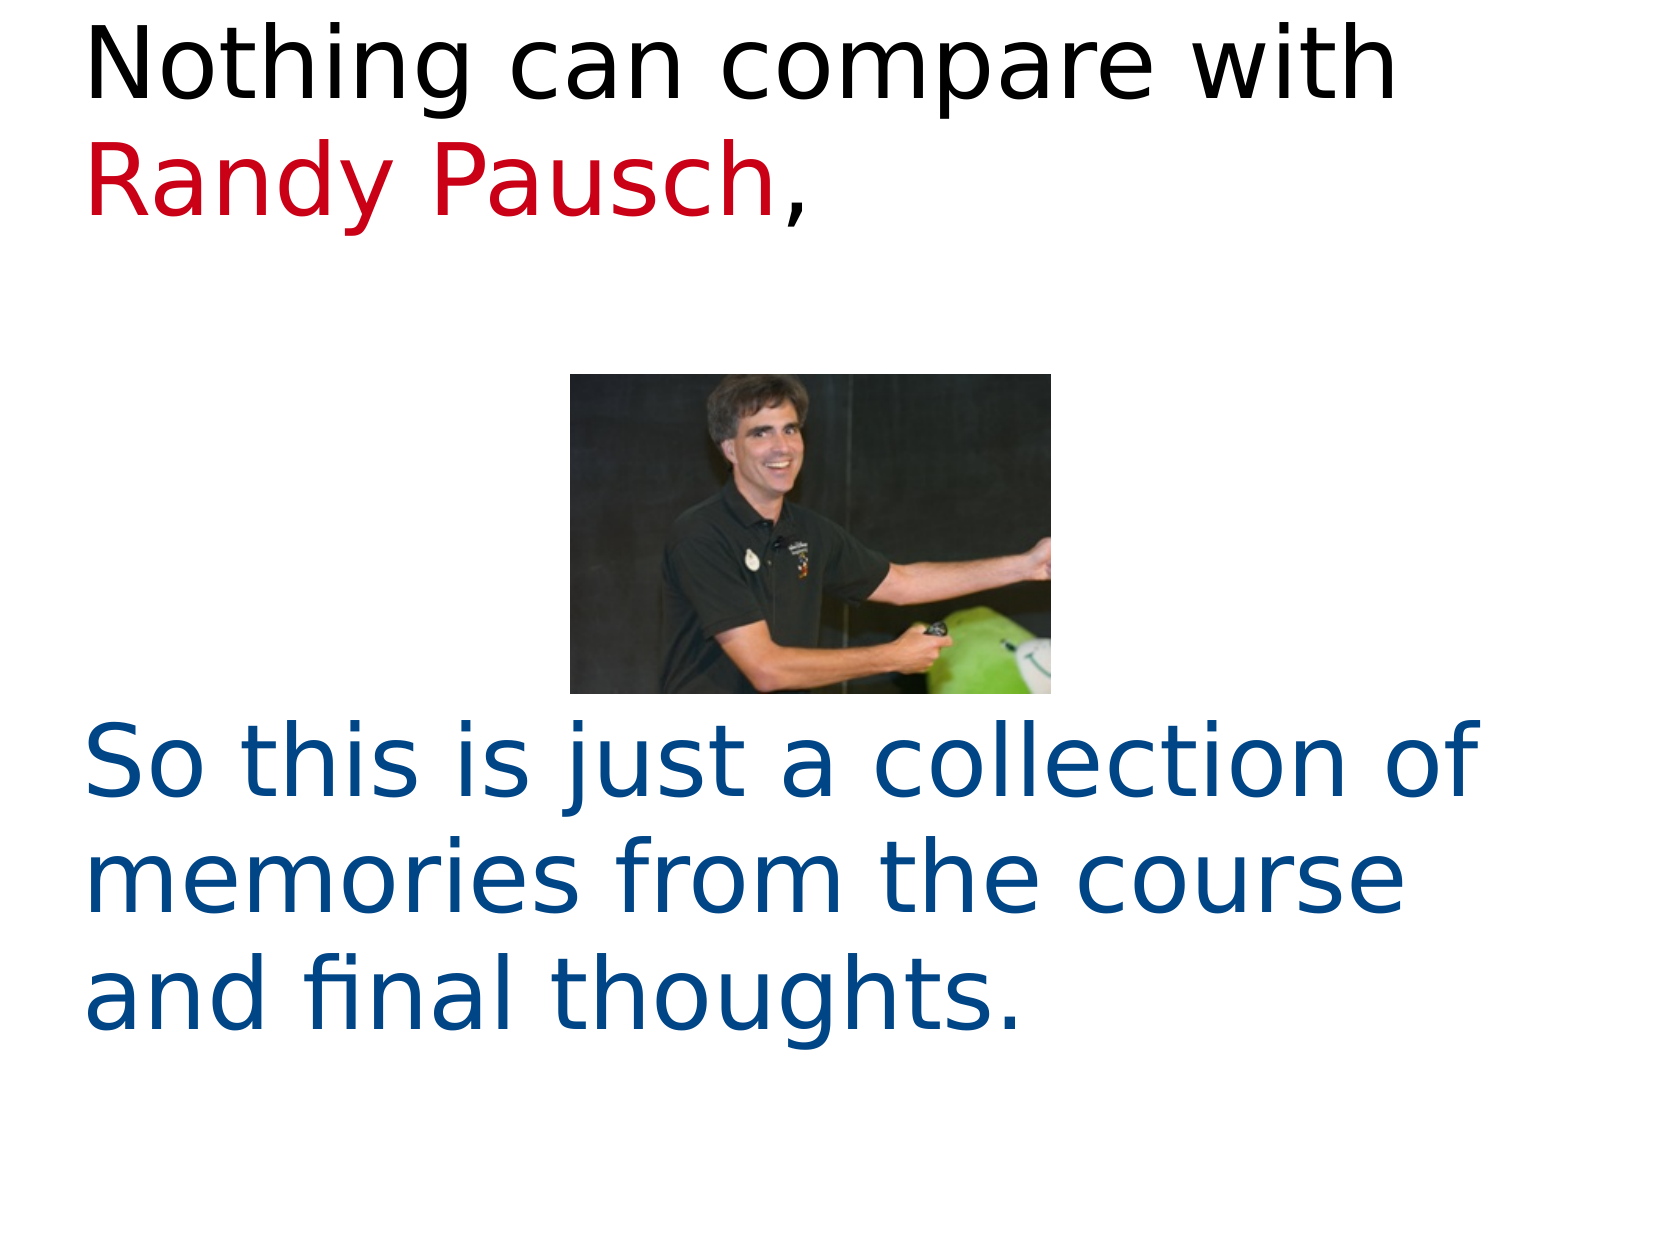

# Nothing can compare with Randy Pausch,
So this is just a collection of memories from the course and final thoughts.